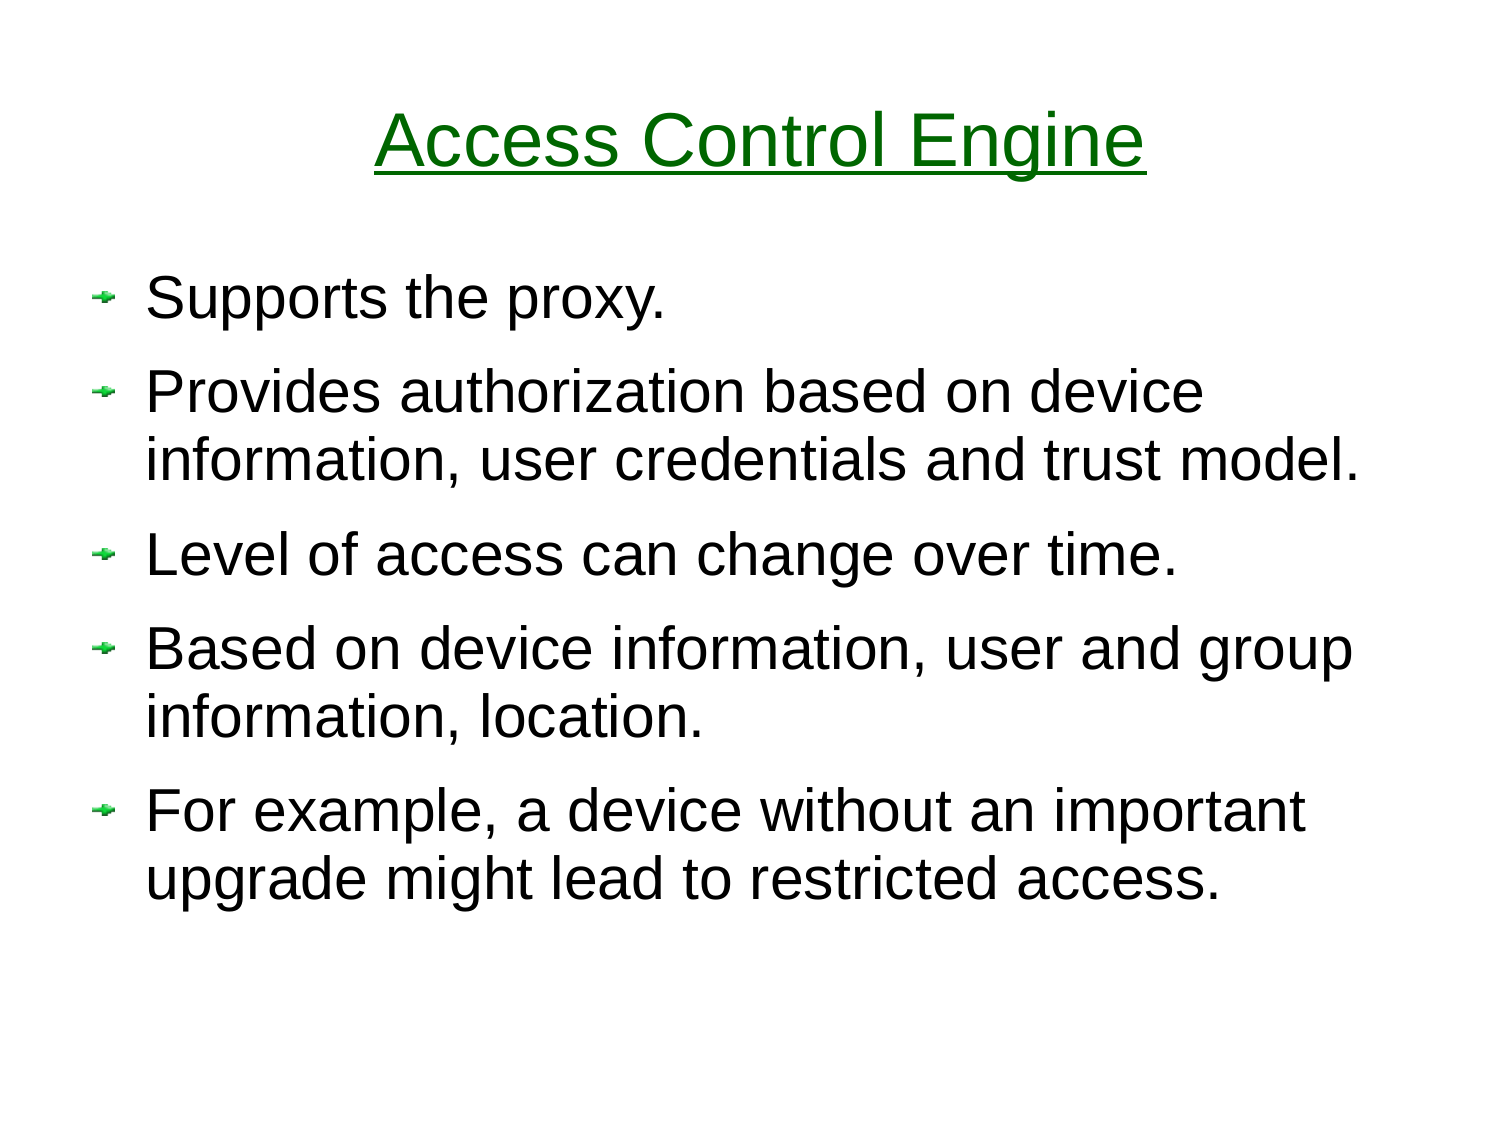

# Access Control Engine
Supports the proxy.
Provides authorization based on device information, user credentials and trust model.
Level of access can change over time.
Based on device information, user and group information, location.
For example, a device without an important upgrade might lead to restricted access.